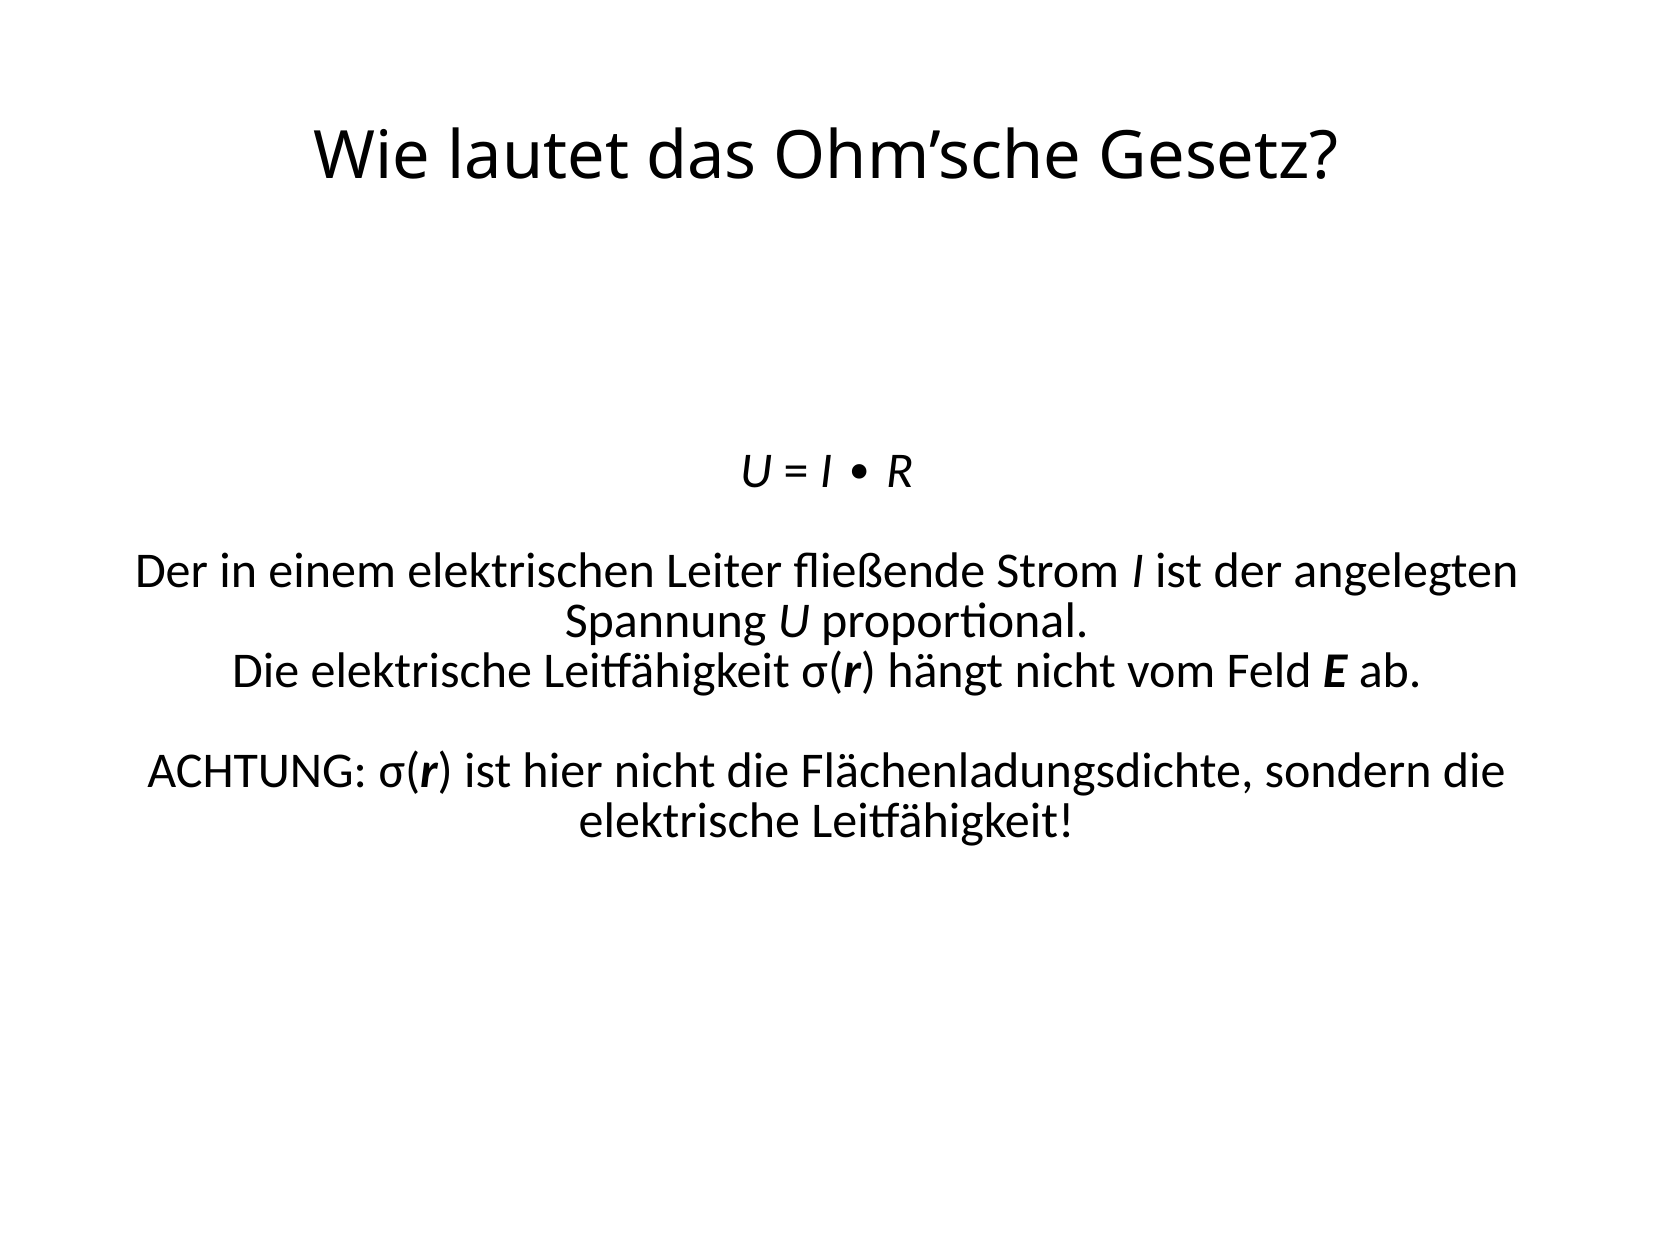

# Wie lautet das Ohm’sche Gesetz?
U = I ∙ R
Der in einem elektrischen Leiter fließende Strom I ist der angelegten Spannung U proportional.
Die elektrische Leitfähigkeit σ(r) hängt nicht vom Feld E ab.
ACHTUNG: σ(r) ist hier nicht die Flächenladungsdichte, sondern die elektrische Leitfähigkeit!